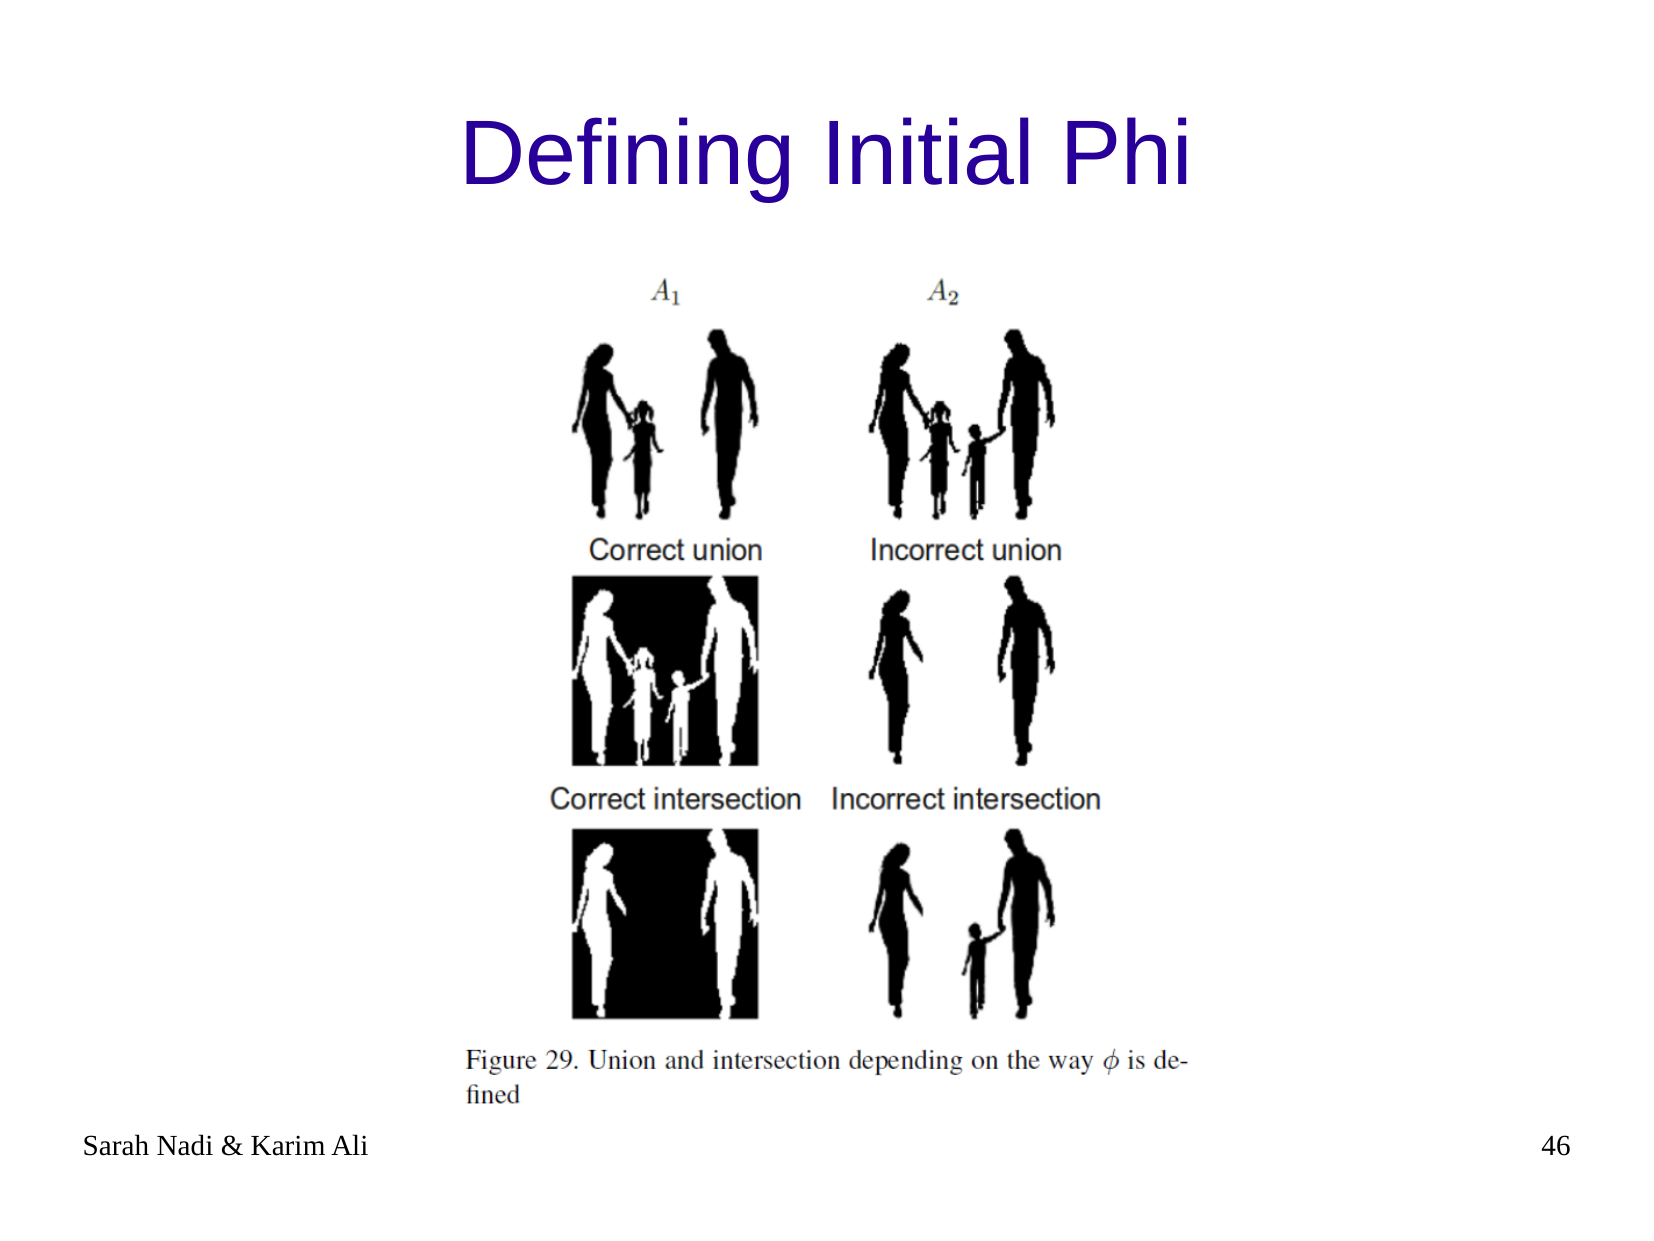

# Defining Initial Phi
Sarah Nadi & Karim Ali
46